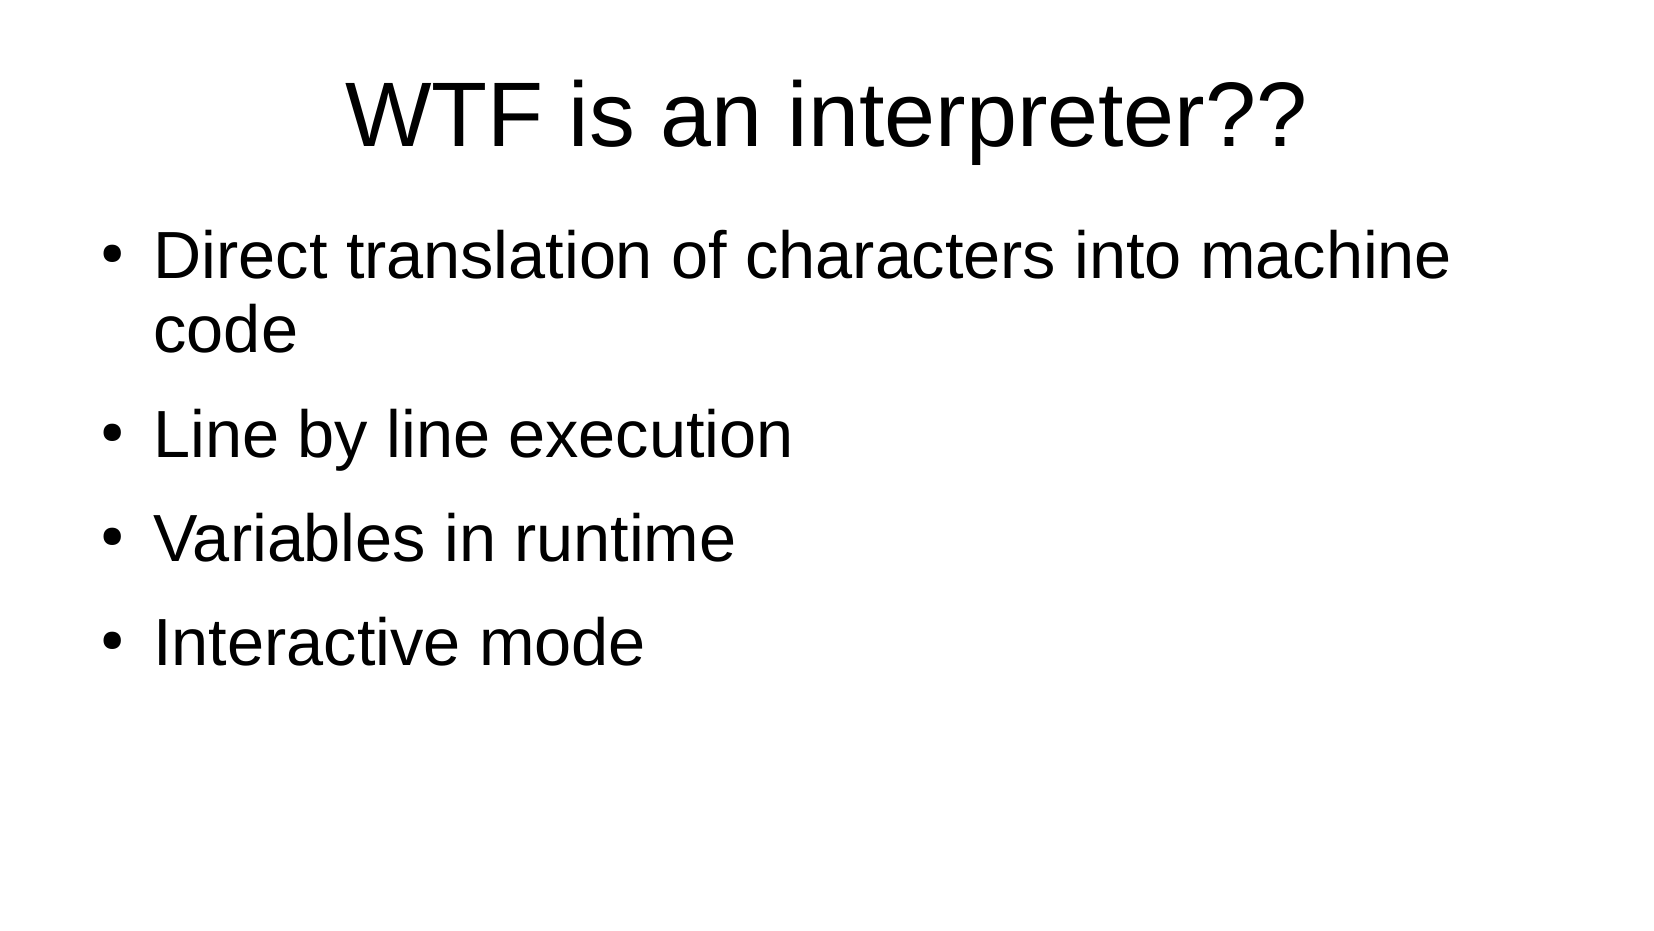

# WTF is an interpreter??
Direct translation of characters into machine code
Line by line execution
Variables in runtime
Interactive mode